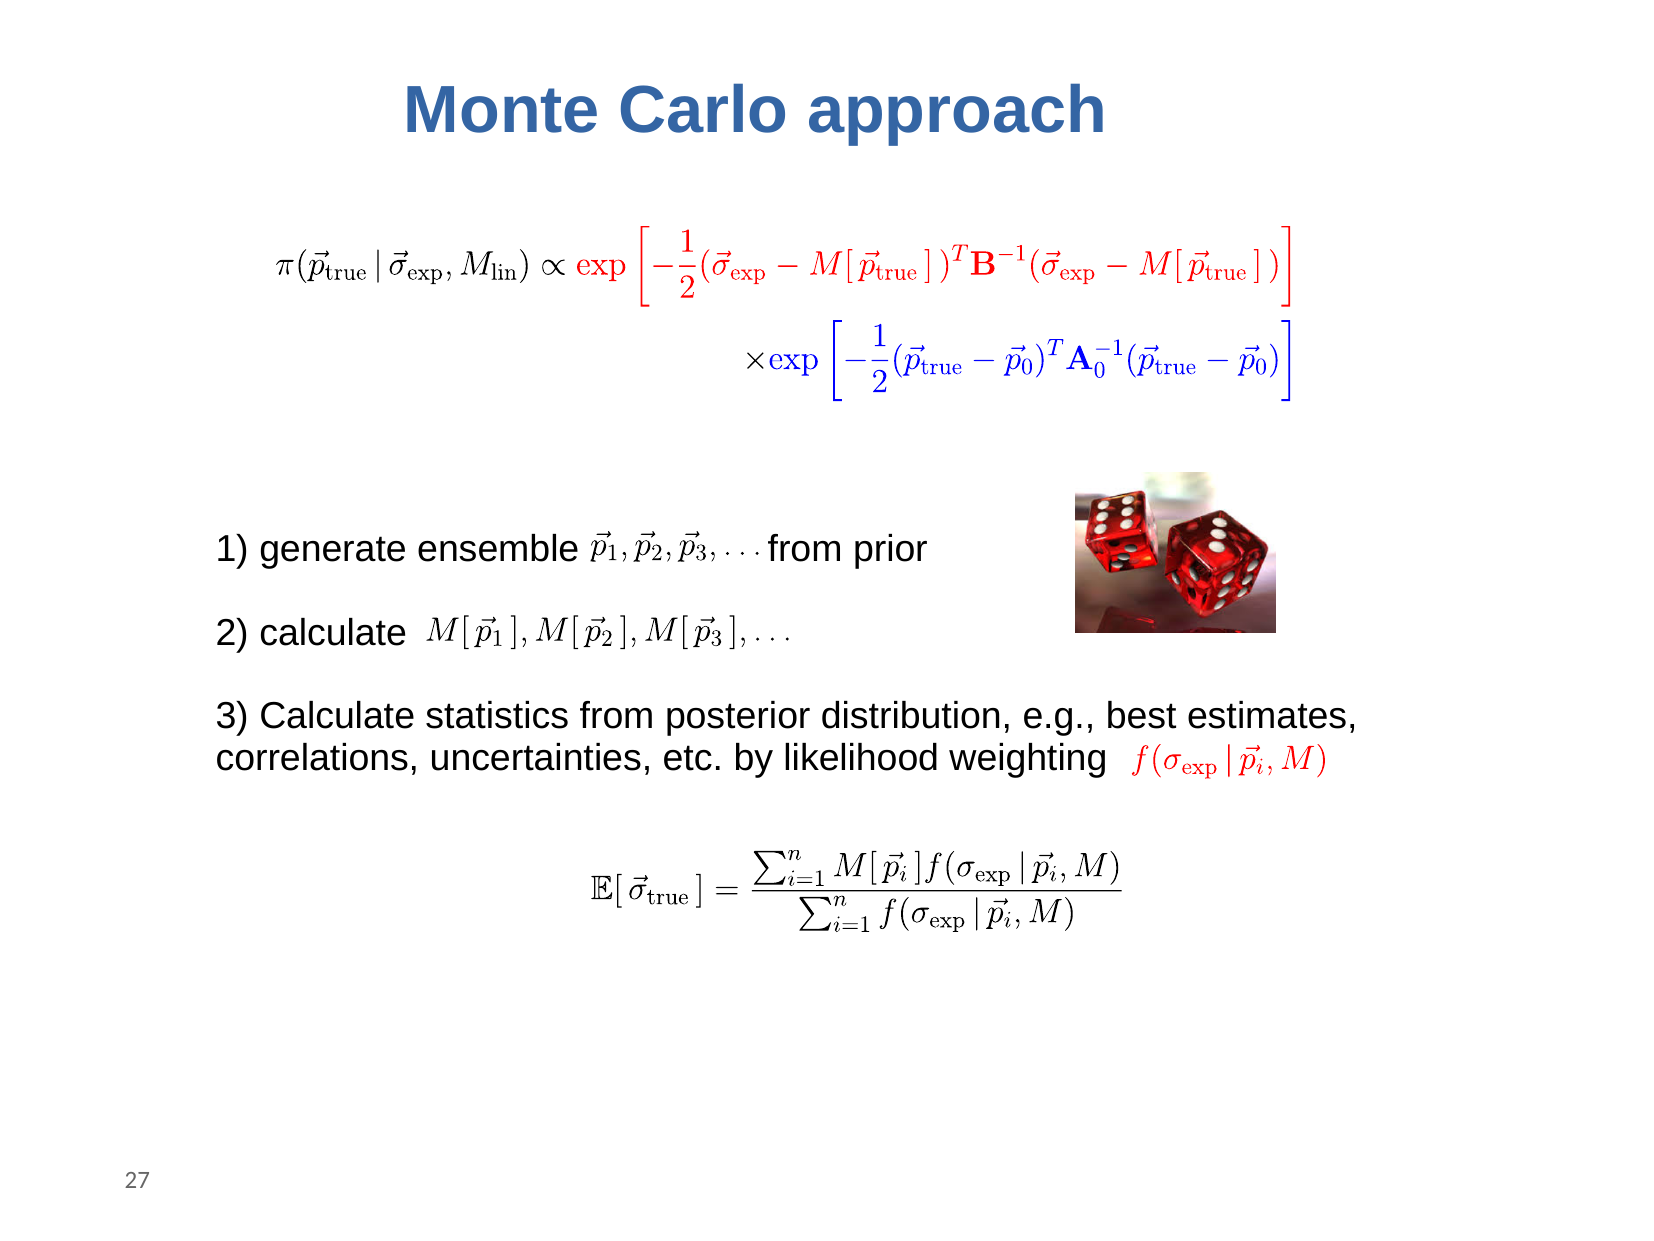

# Monte Carlo approach
1) generate ensemble from prior
2) calculate
3) Calculate statistics from posterior distribution, e.g., best estimates, correlations, uncertainties, etc. by likelihood weighting
27